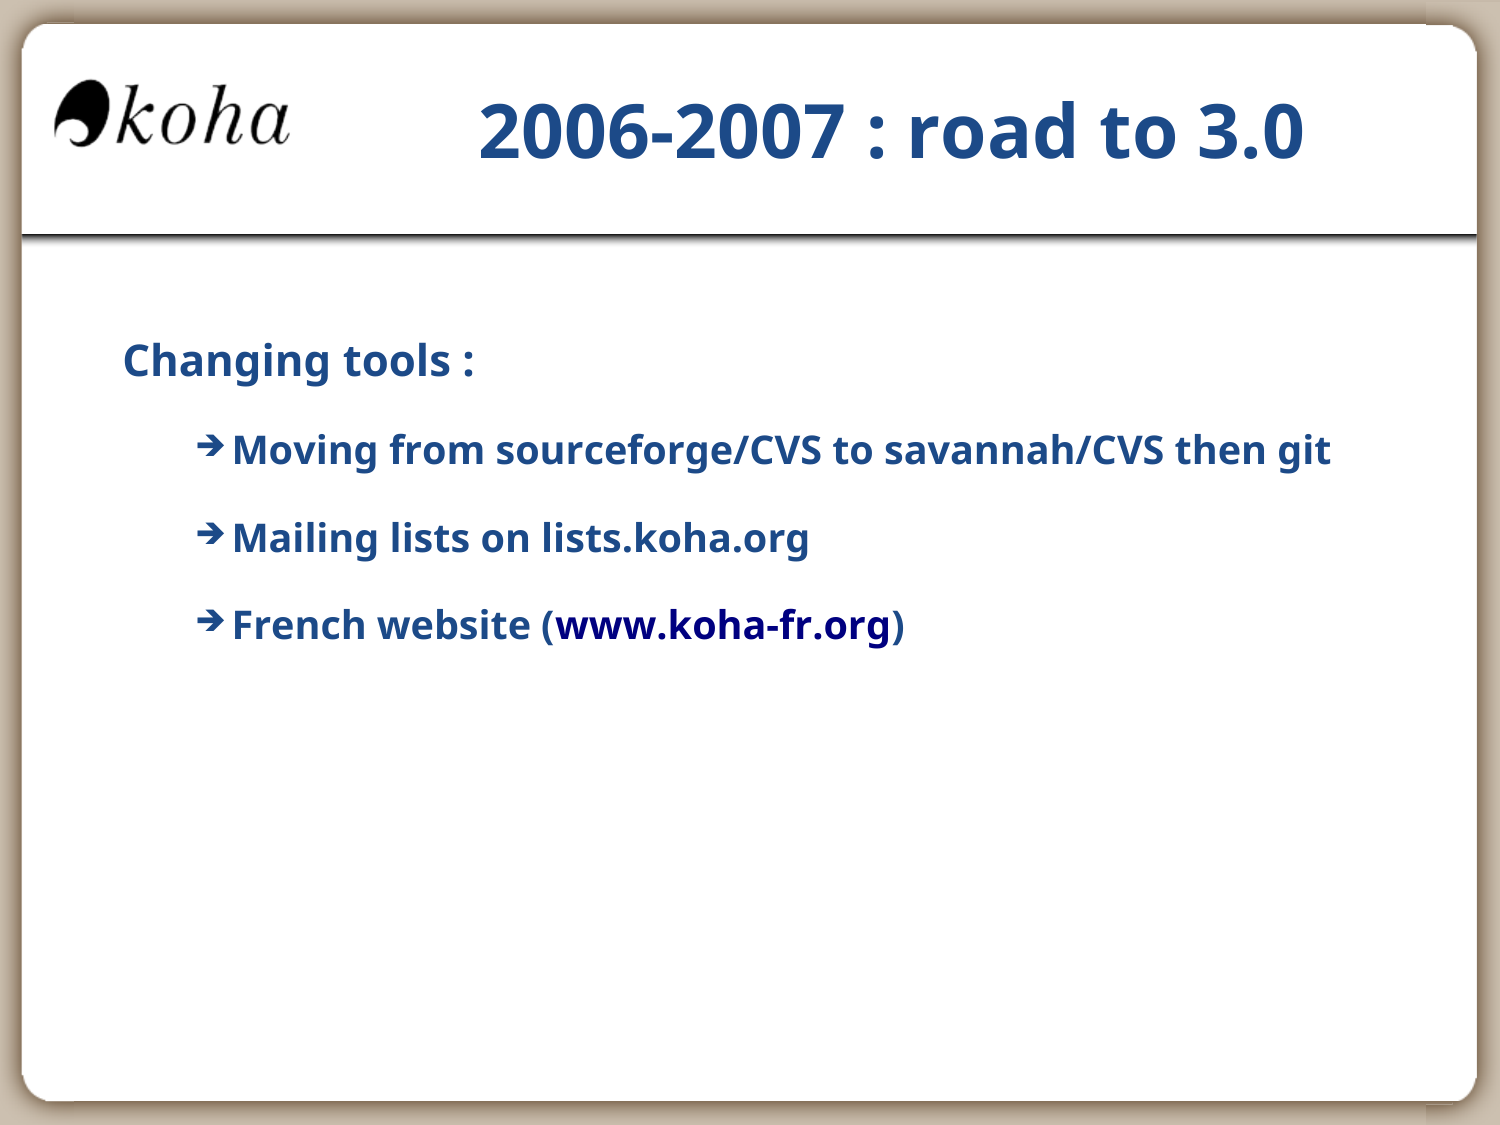

# 2006-2007 : road to 3.0
Changing tools :
Moving from sourceforge/CVS to savannah/CVS then git
Mailing lists on lists.koha.org
French website (www.koha-fr.org)